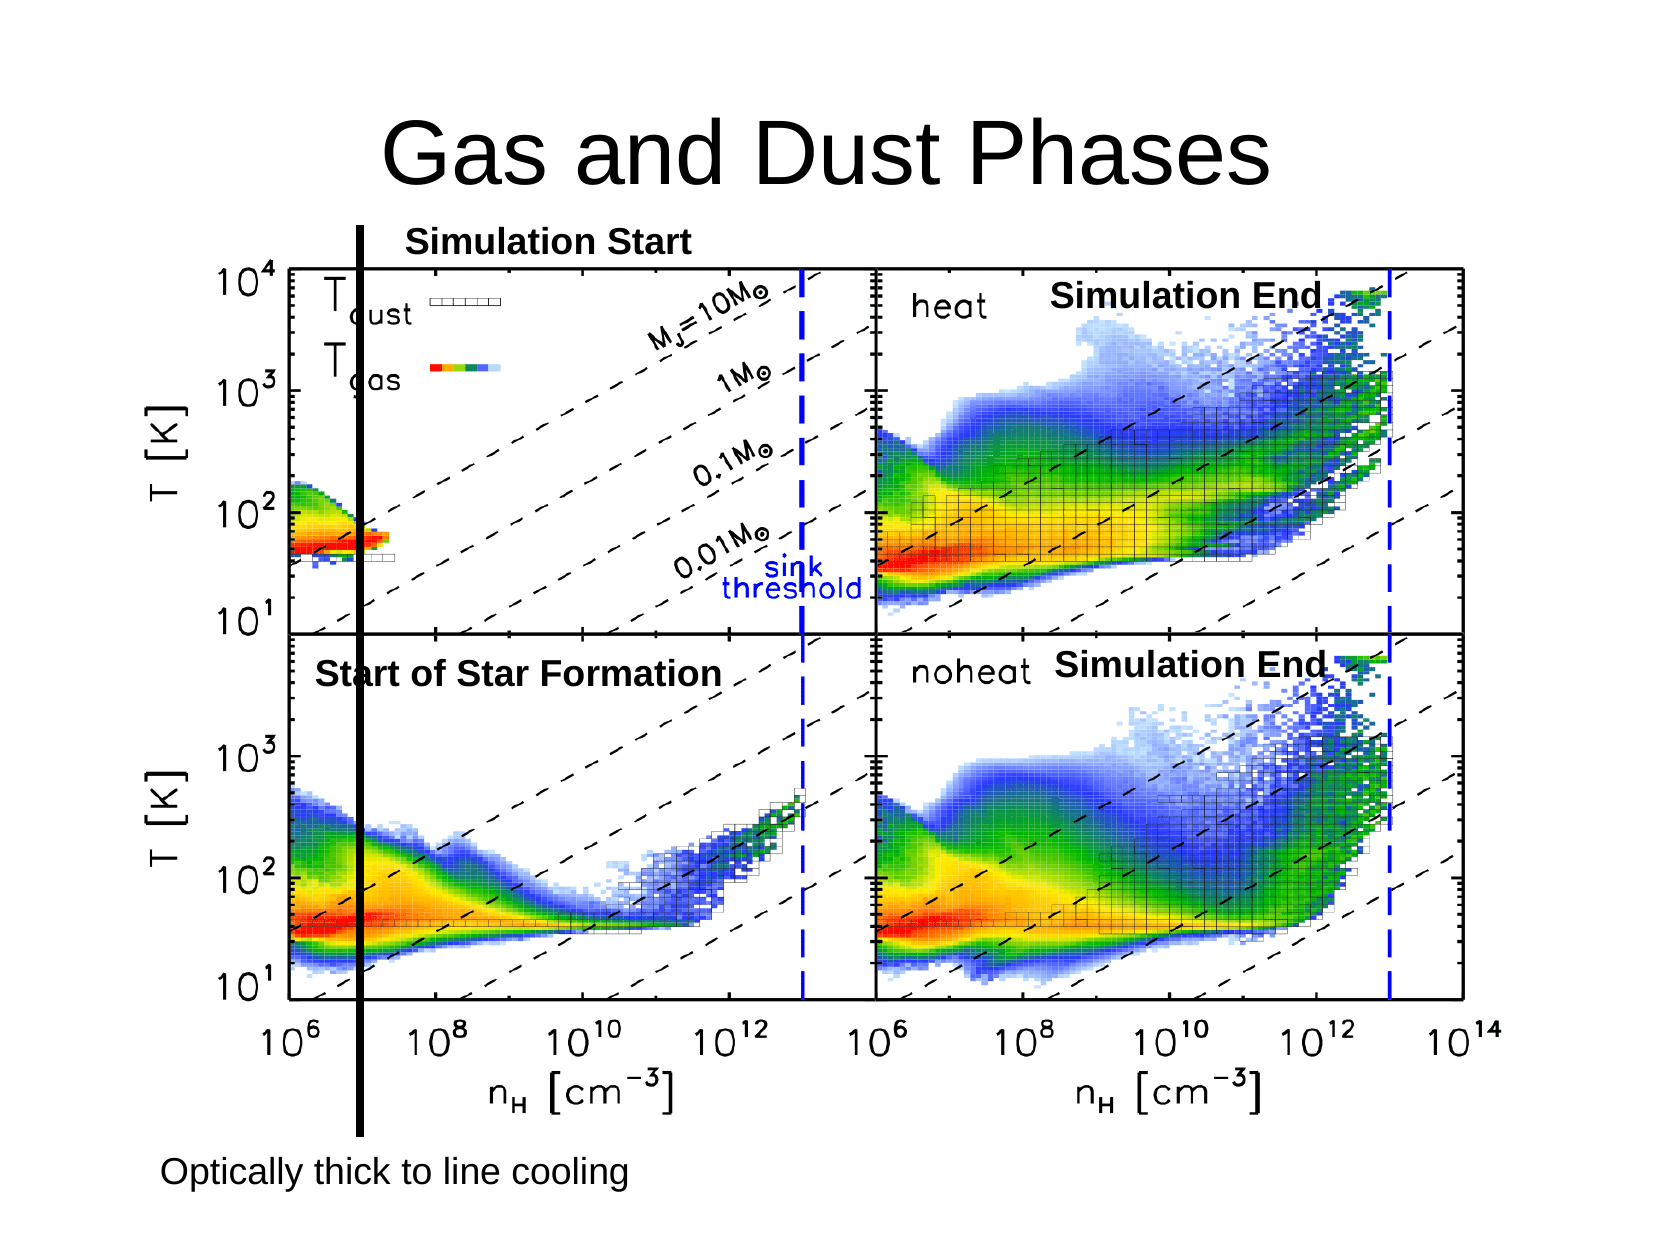

# Gas and Dust Phases
Simulation Start
Simulation End
Simulation End
Start of Star Formation
Optically thick to line cooling